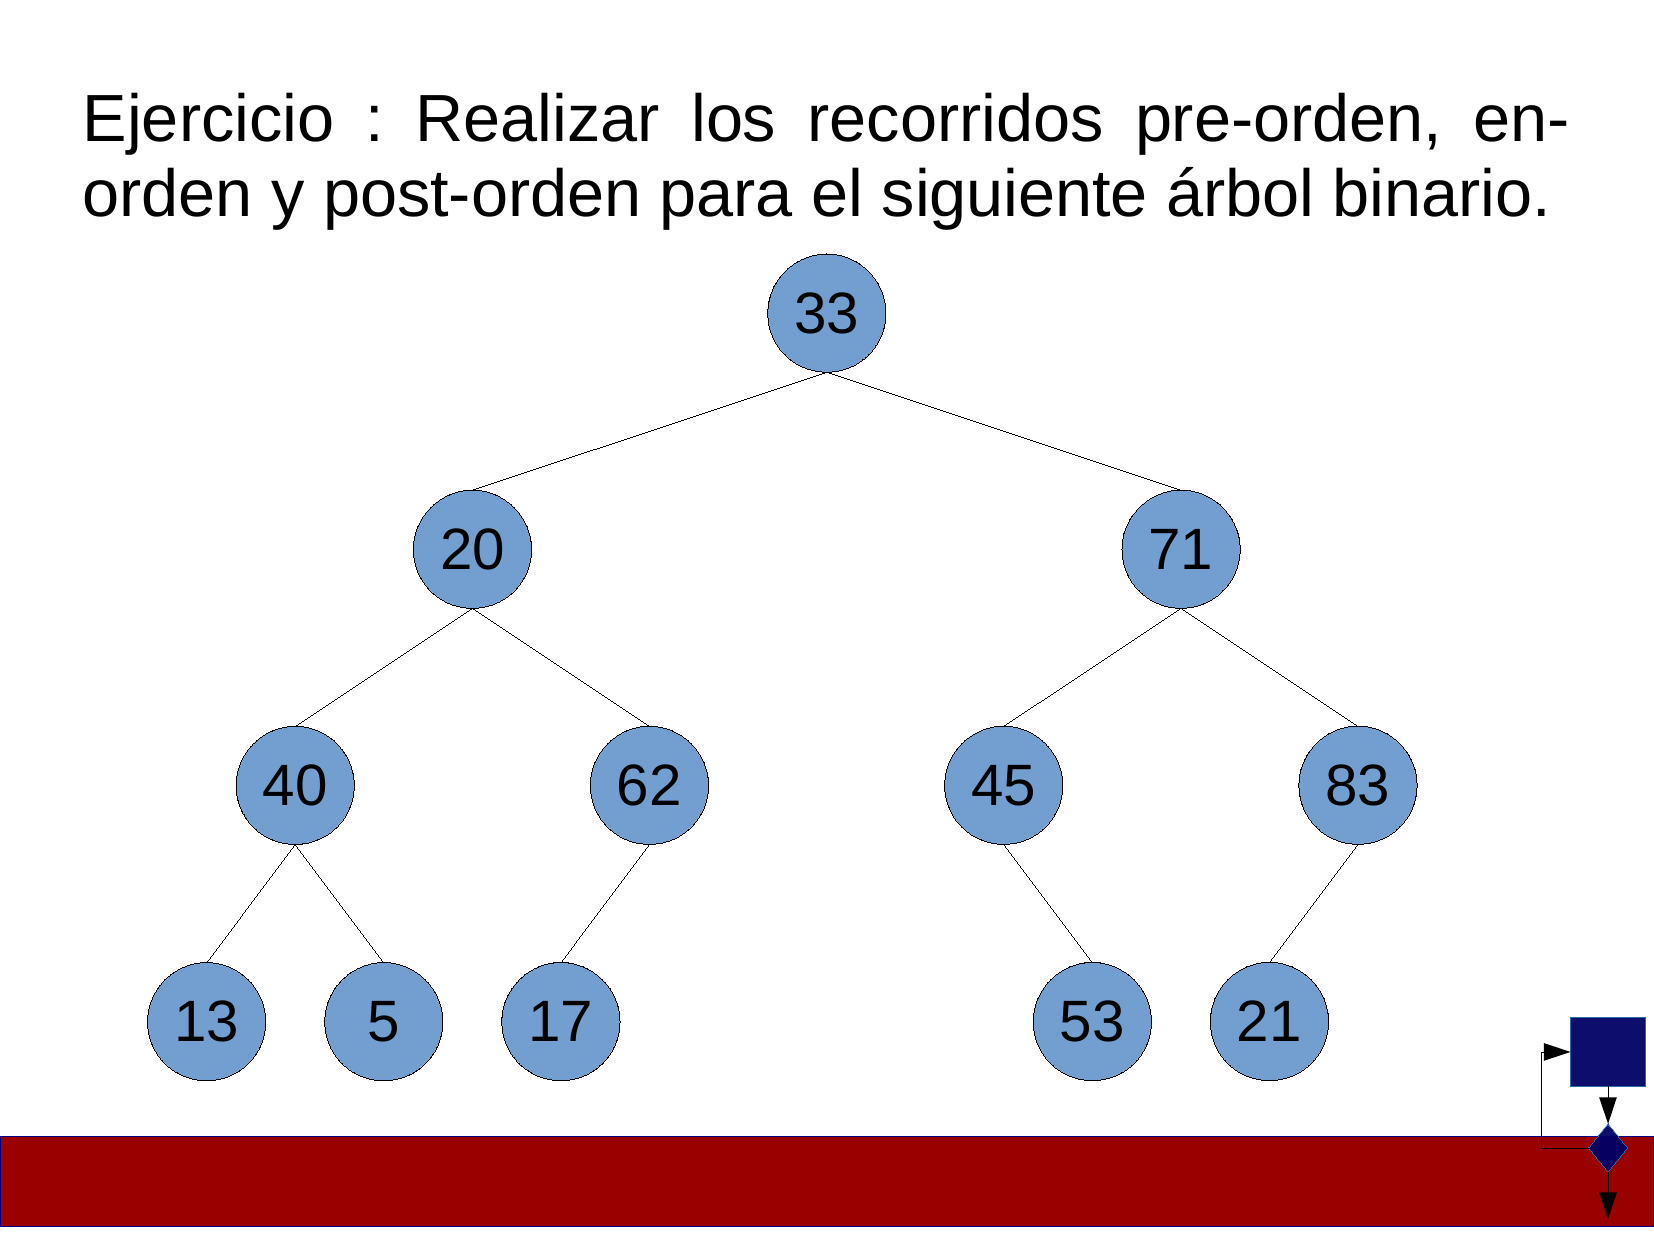

# Ejercicio : Realizar los recorridos pre-orden, en-orden y post-orden para el siguiente árbol binario.
33
71
20
83
45
62
40
21
53
17
13
5